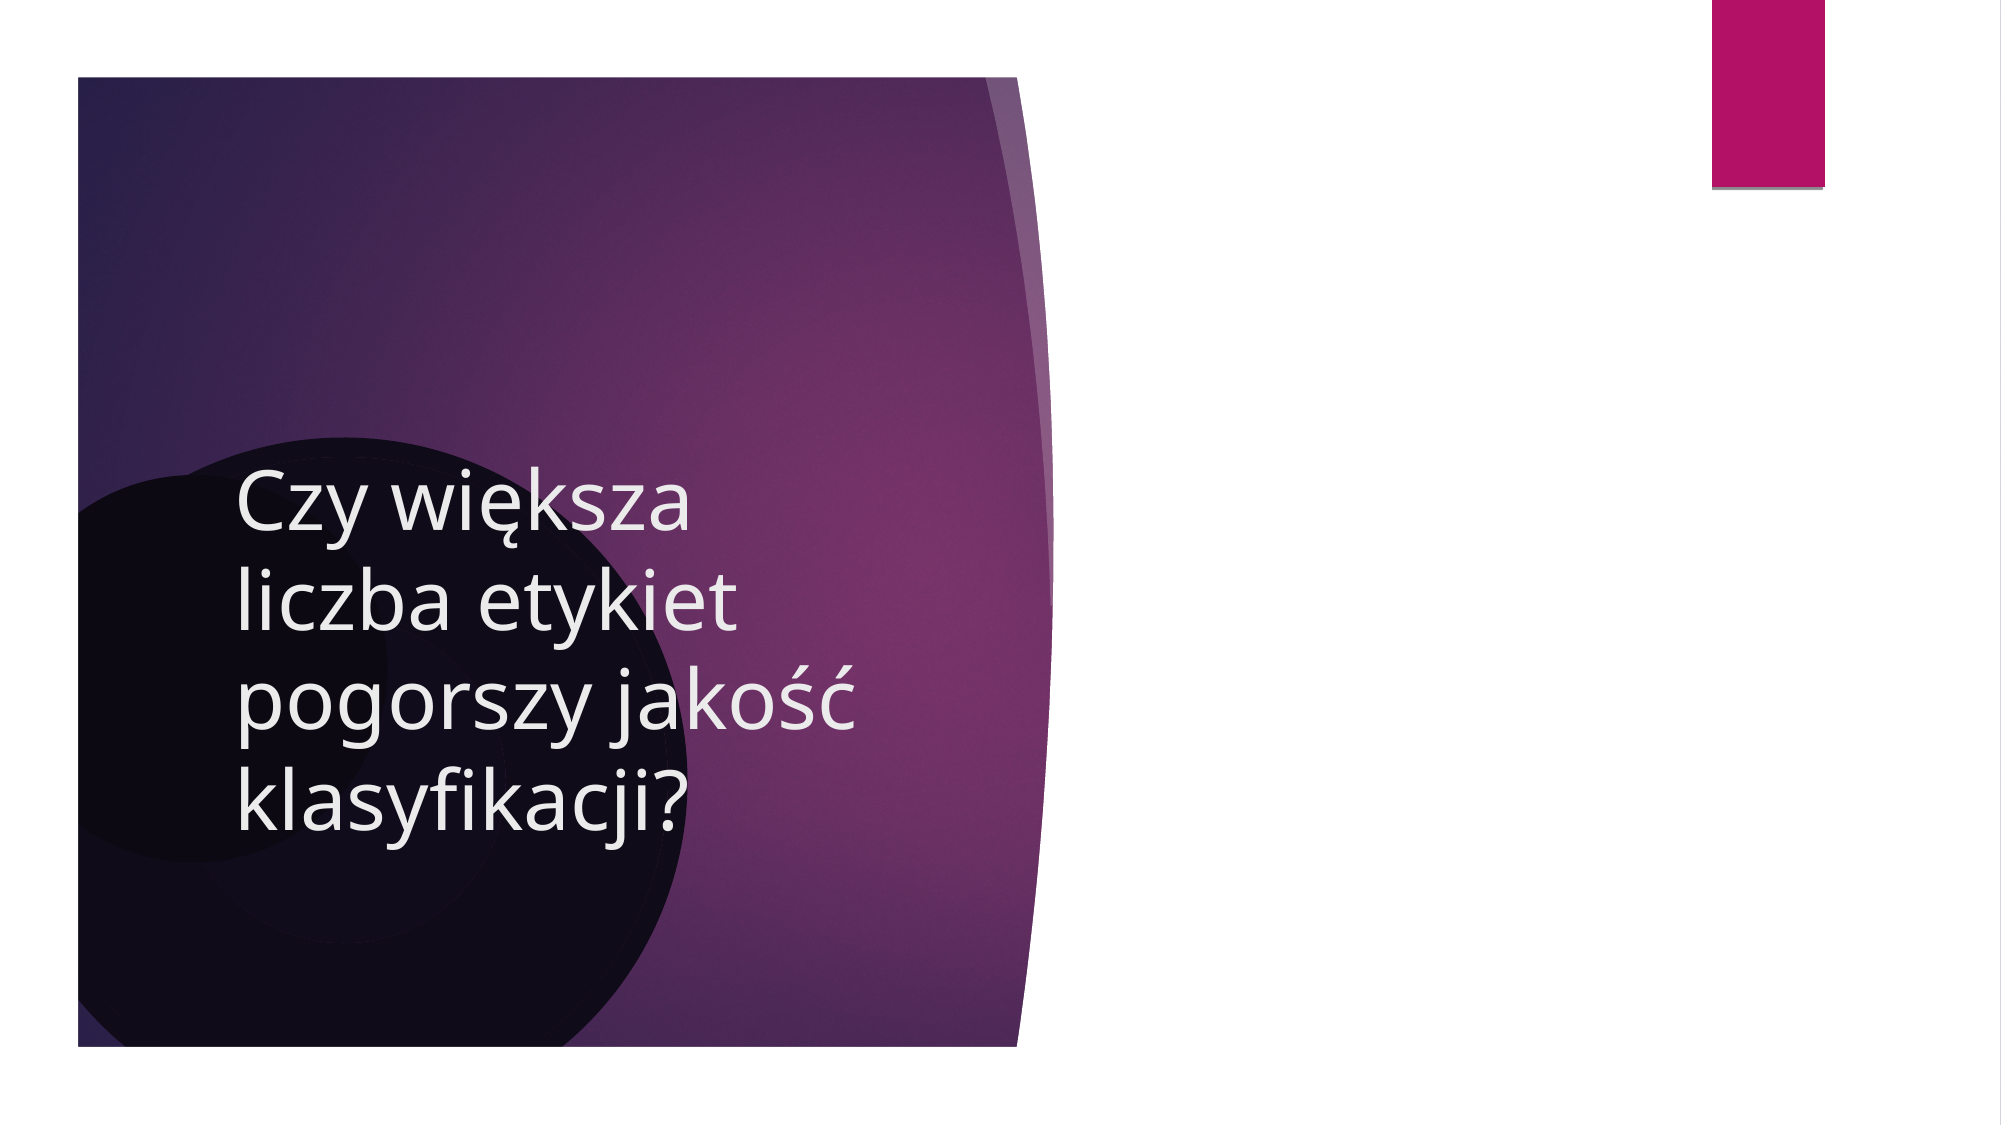

# Czy większa liczba etykiet pogorszy jakość klasyfikacji?